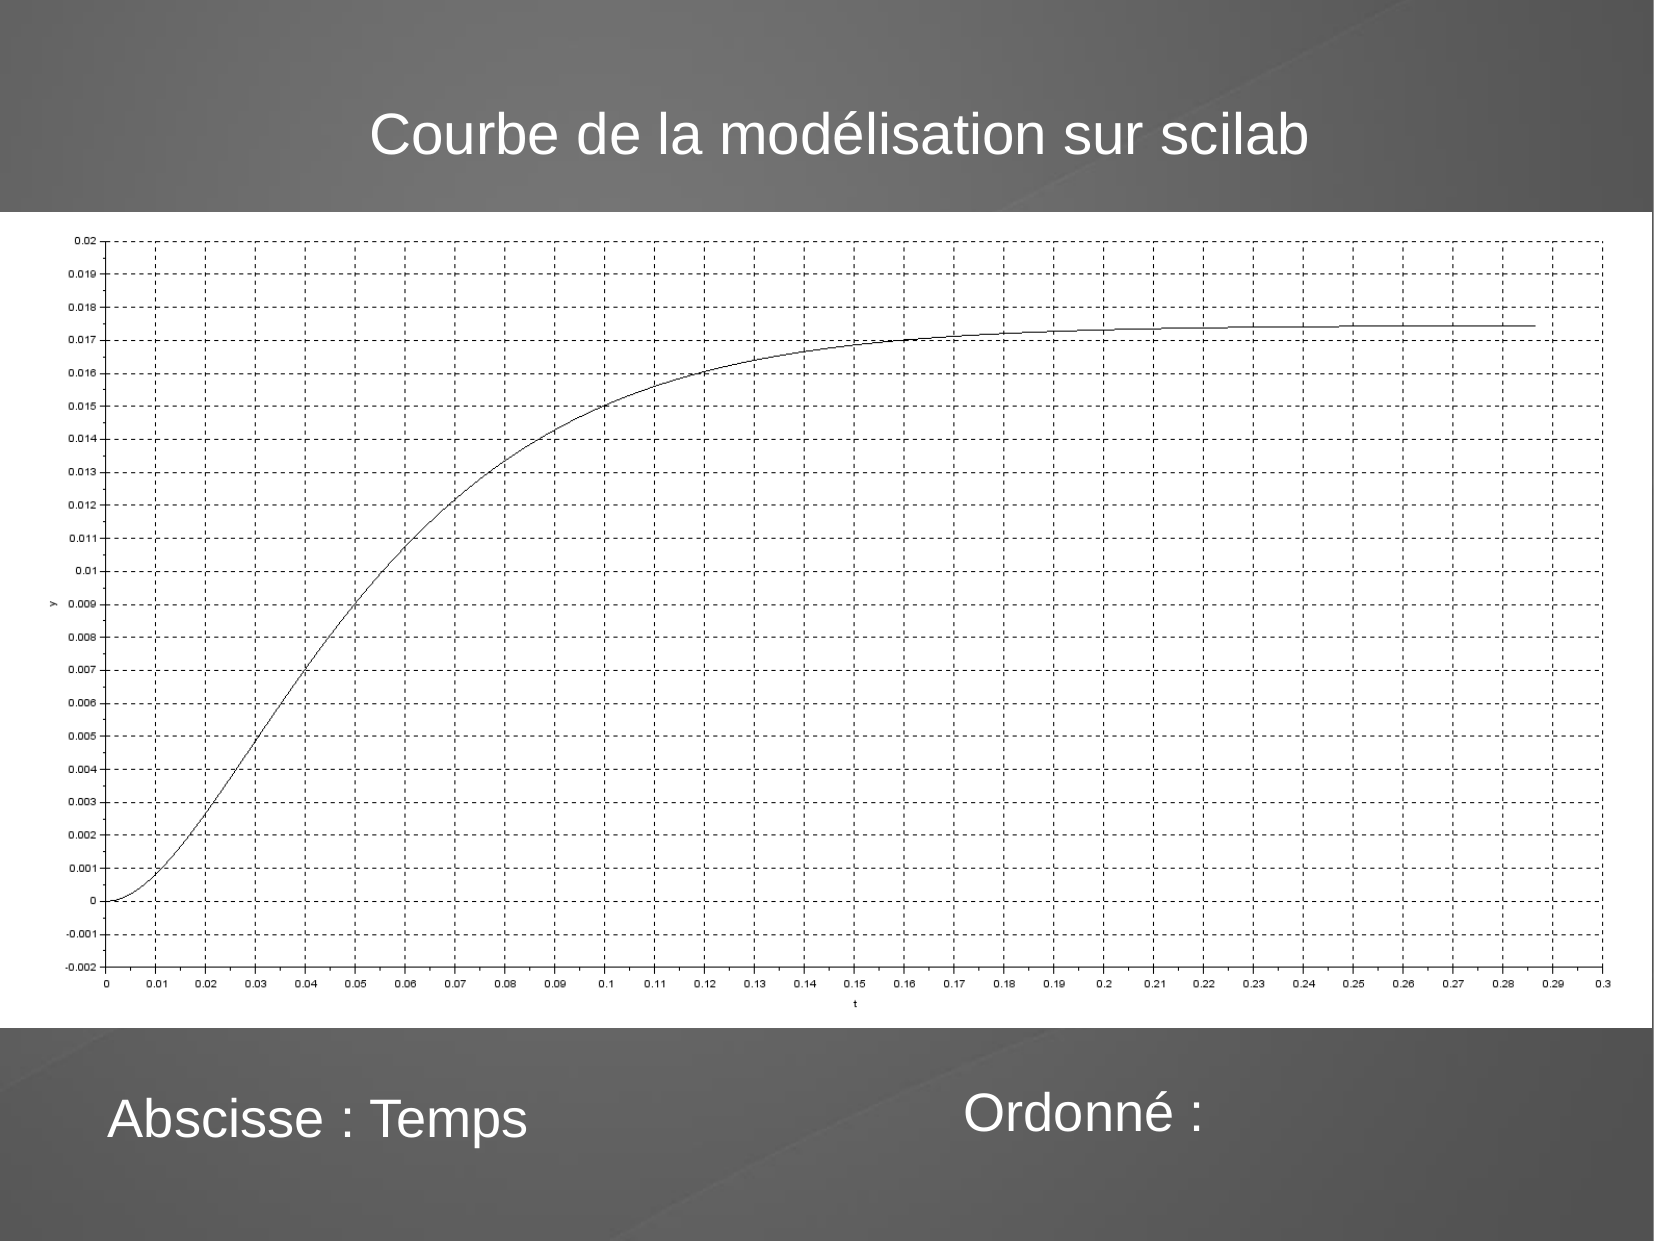

Courbe de la modélisation sur scilab
Ordonné :
Abscisse : Temps